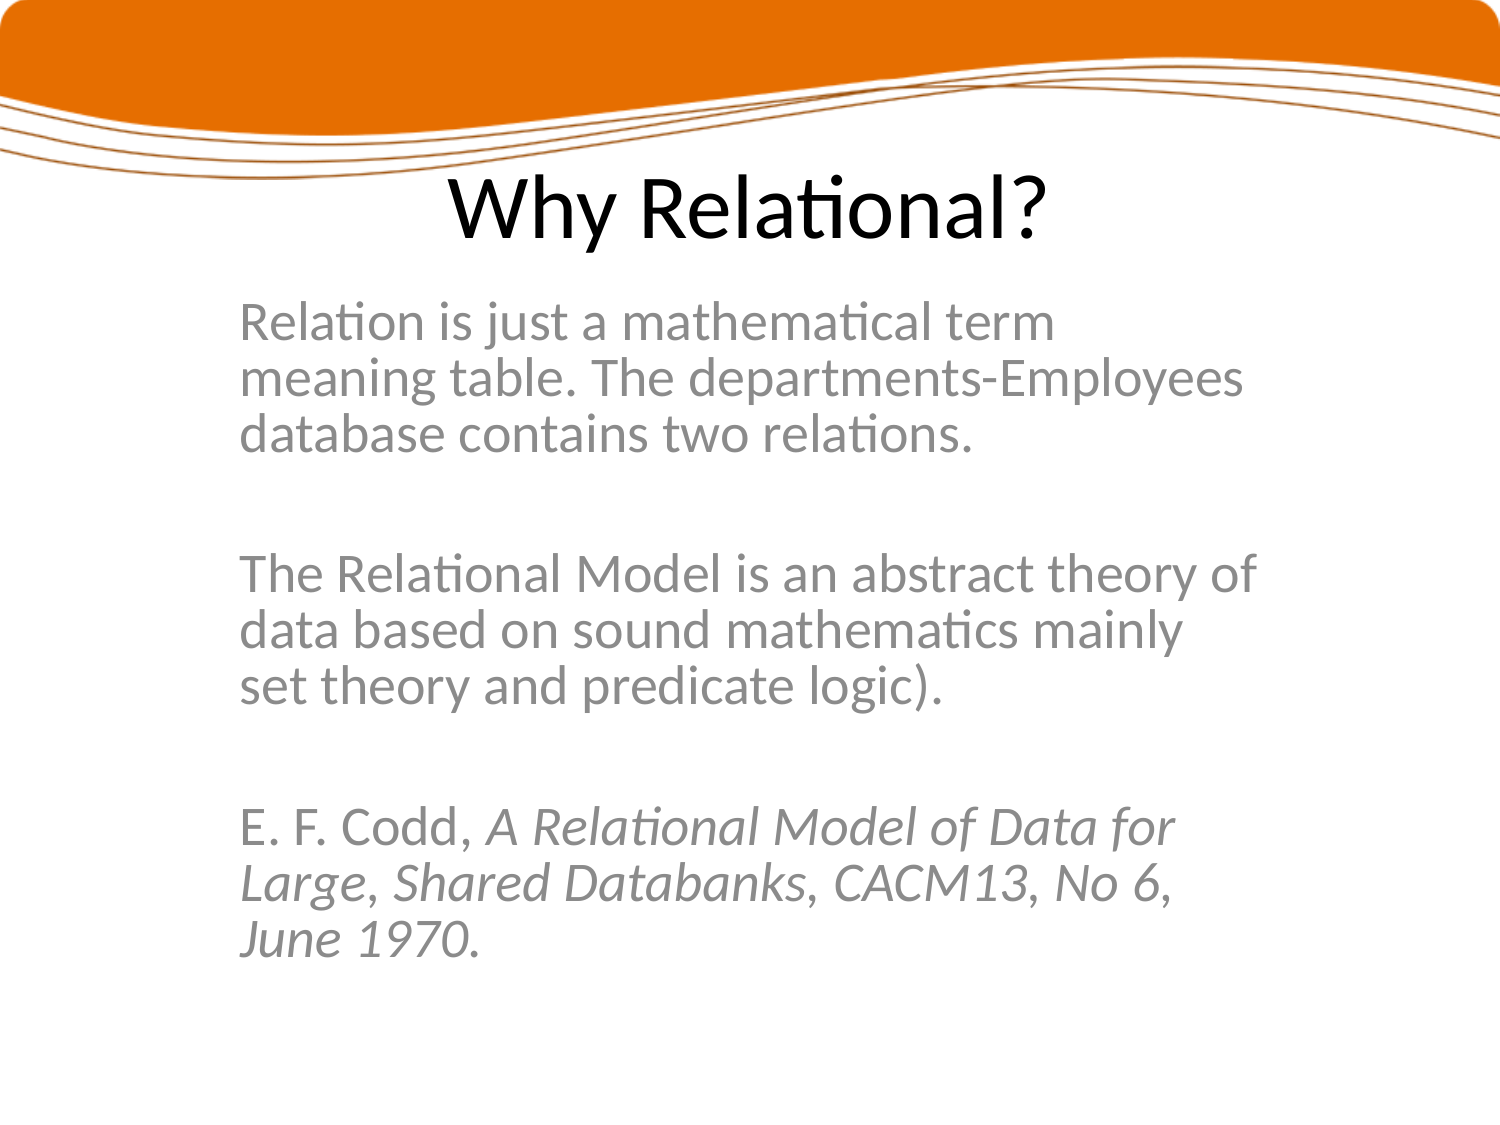

Why Relational?
Relation is just a mathematical term meaning table. The departments-Employees database contains two relations.
The Relational Model is an abstract theory of data based on sound mathematics mainly set theory and predicate logic).
E. F. Codd, A Relational Model of Data for Large, Shared Databanks, CACM13, No 6, June 1970.